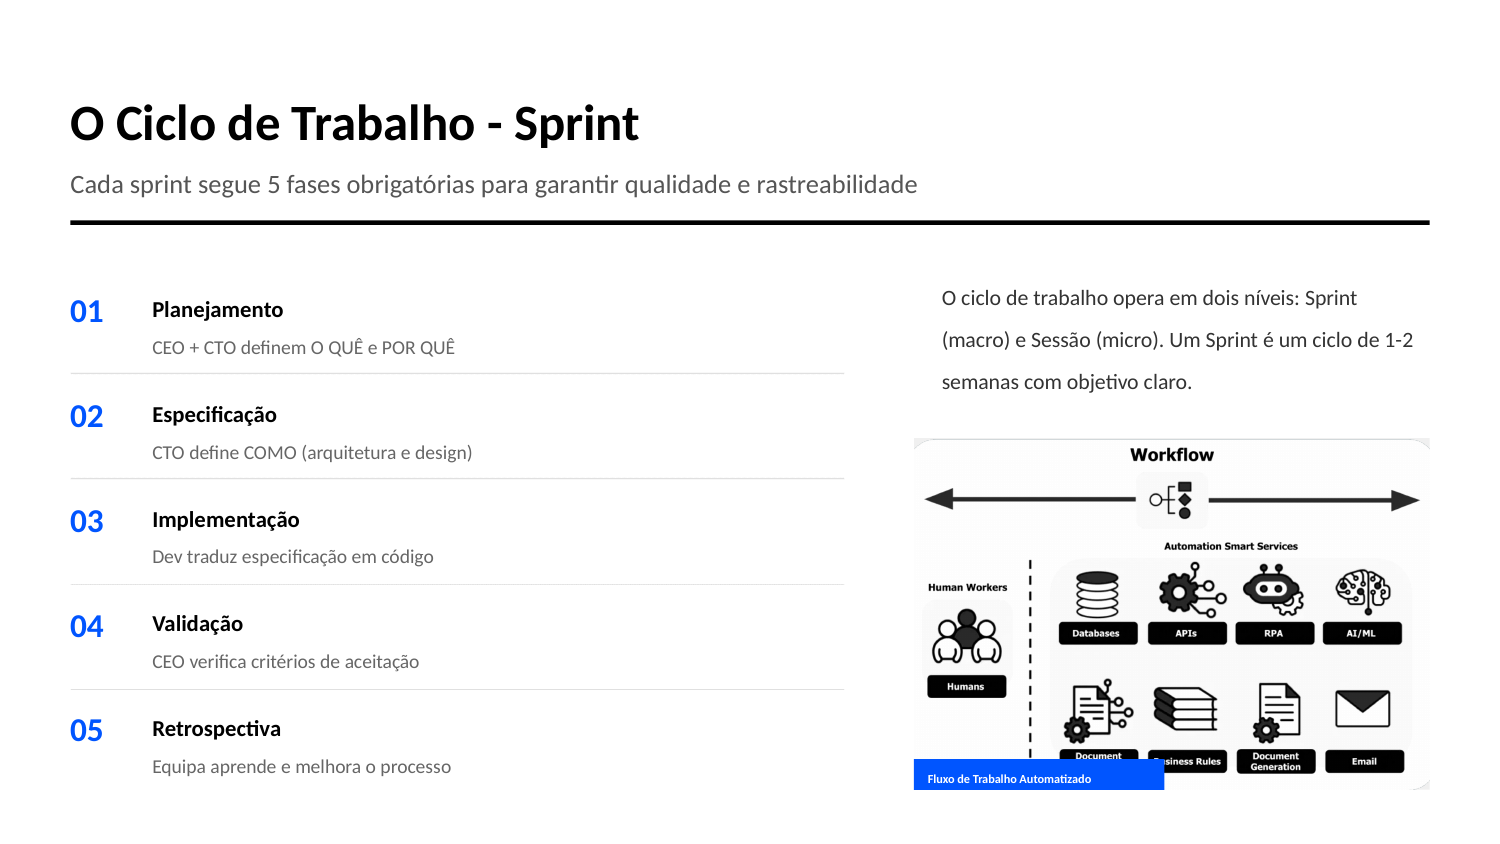

O Ciclo de Trabalho - Sprint
Cada sprint segue 5 fases obrigatórias para garantir qualidade e rastreabilidade
O ciclo de trabalho opera em dois níveis: Sprint (macro) e Sessão (micro). Um Sprint é um ciclo de 1-2 semanas com objetivo claro.
01
Planejamento
CEO + CTO definem O QUÊ e POR QUÊ
02
Especificação
CTO define COMO (arquitetura e design)
03
Implementação
Dev traduz especificação em código
04
Validação
CEO verifica critérios de aceitação
05
Retrospectiva
Equipa aprende e melhora o processo
Fluxo de Trabalho Automatizado